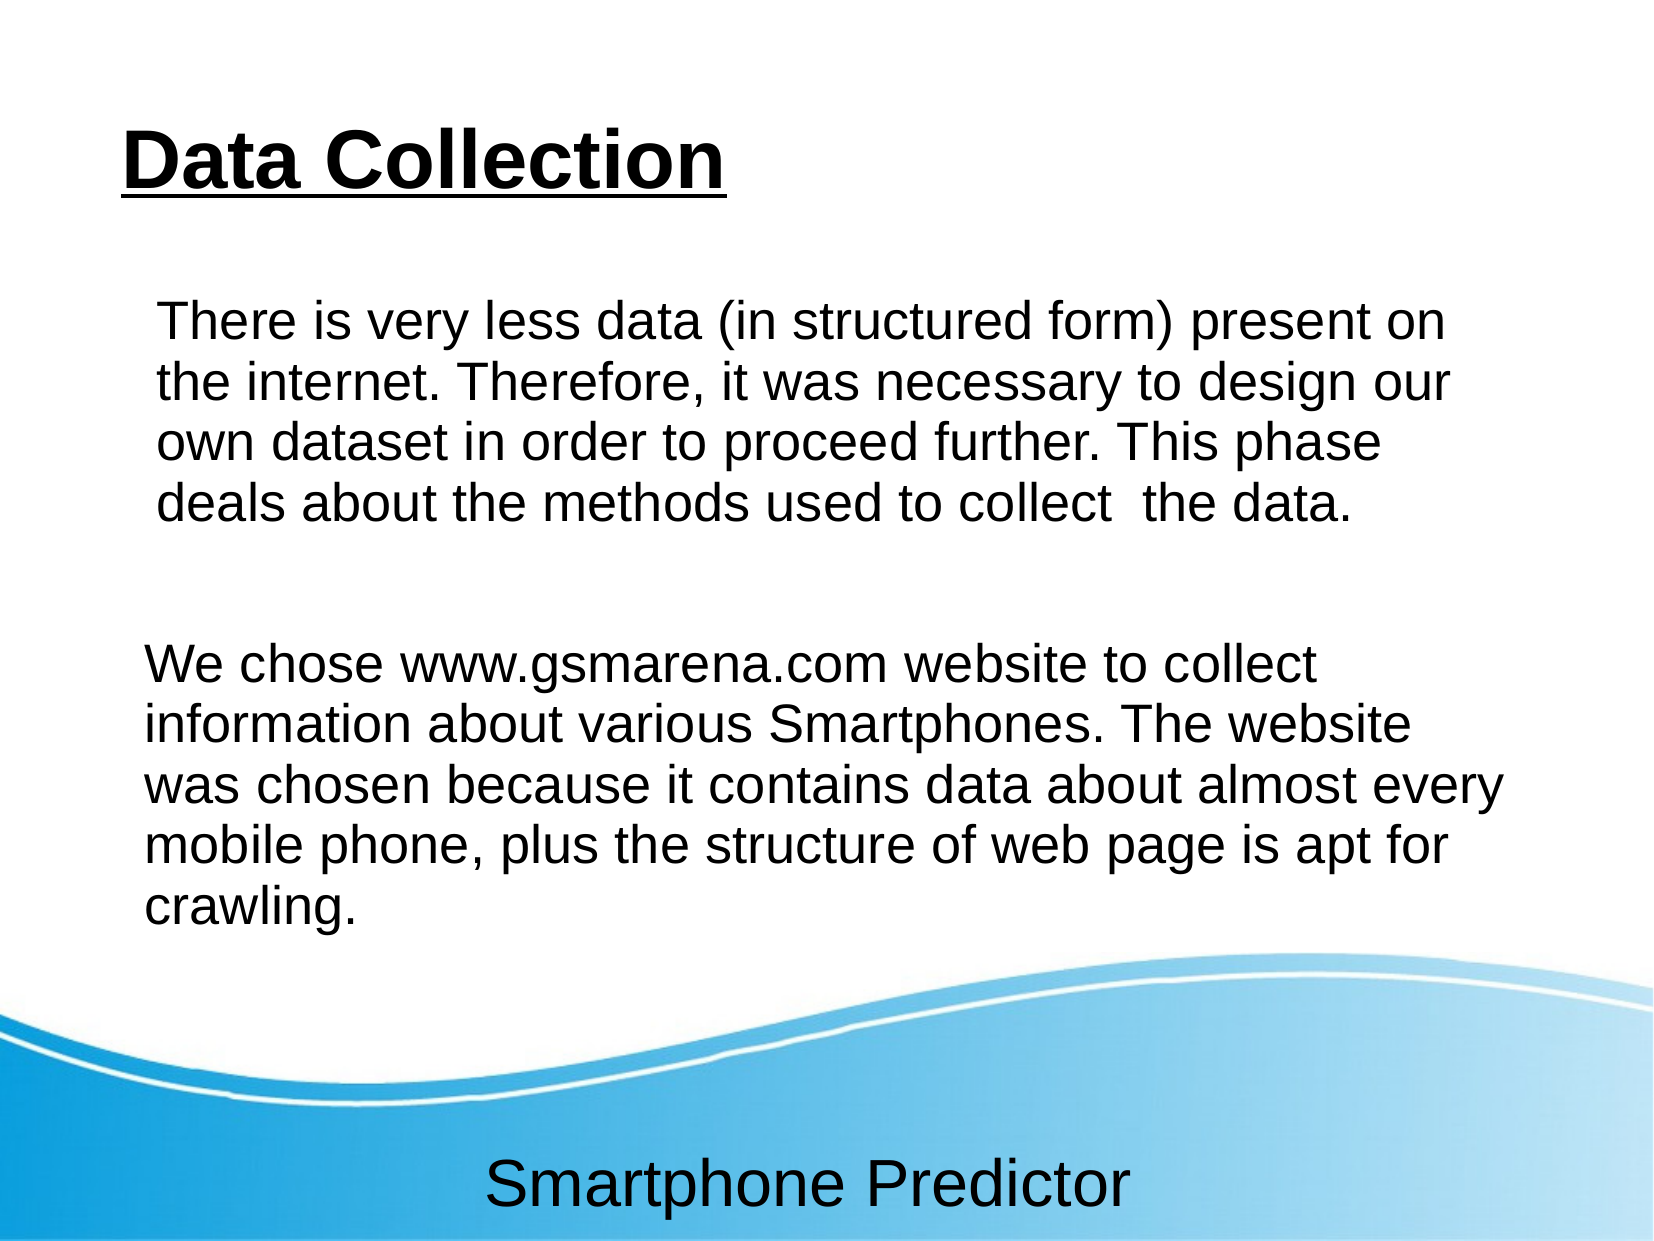

Data Collection
There is very less data (in structured form) present on the internet. Therefore, it was necessary to design our own dataset in order to proceed further. This phase deals about the methods used to collect the data.
We chose www.gsmarena.com website to collect information about various Smartphones. The website was chosen because it contains data about almost every mobile phone, plus the structure of web page is apt for crawling.
# Smartphone Predictor